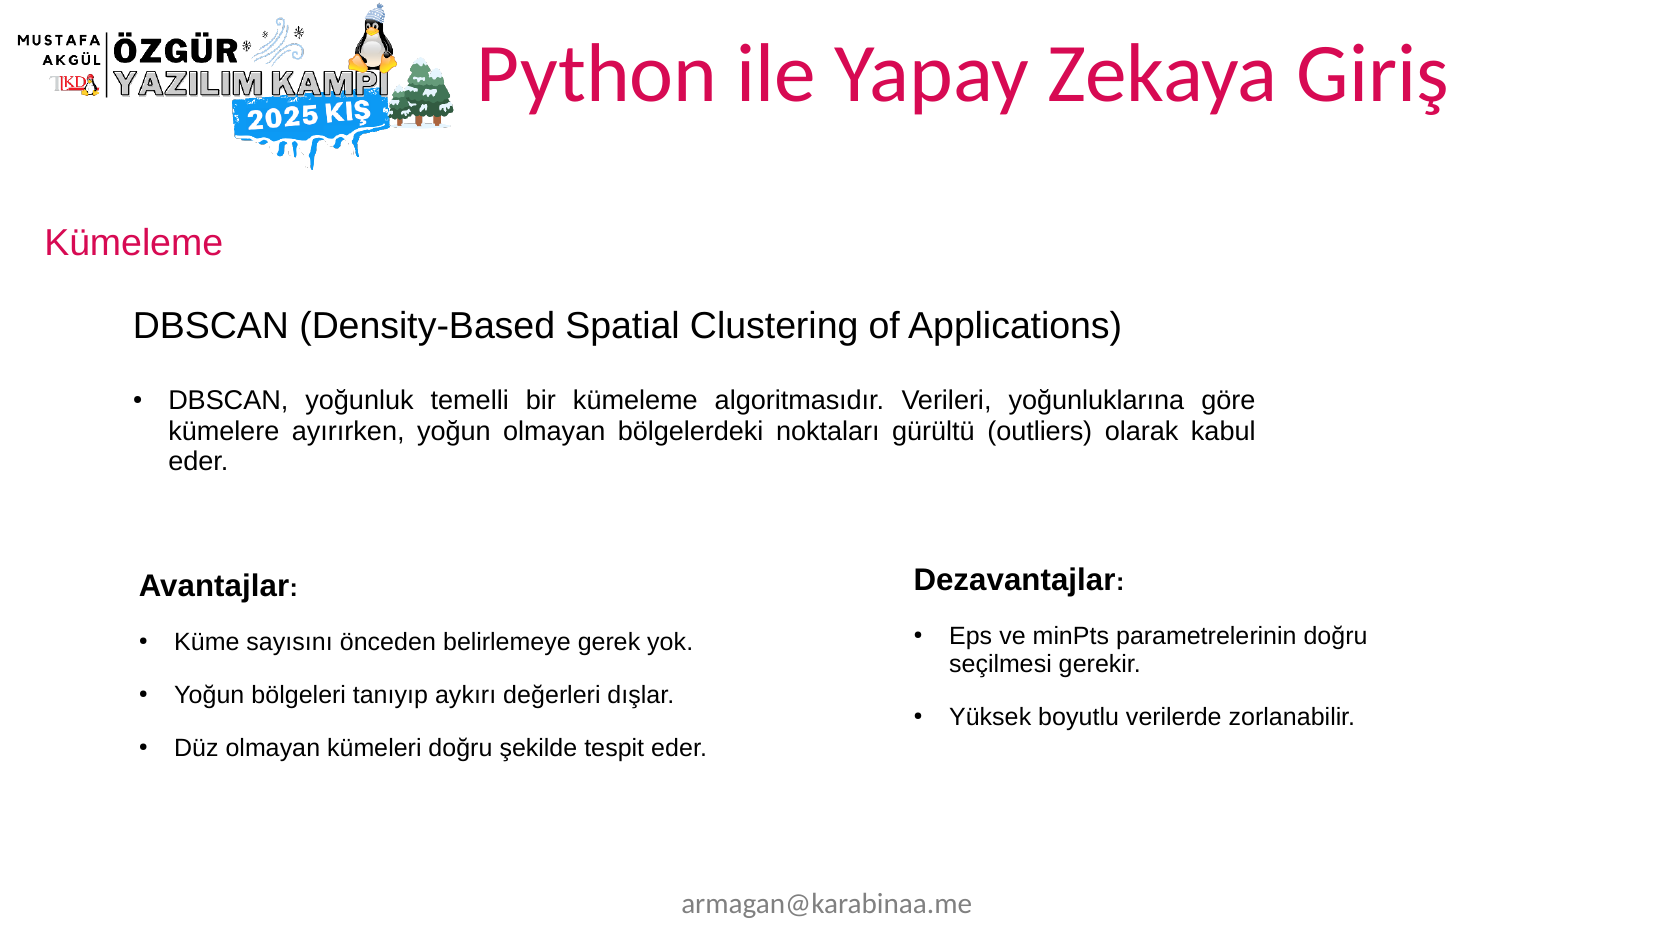

Python ile Yapay Zekaya Giriş
Kümeleme
DBSCAN (Density-Based Spatial Clustering of Applications)
DBSCAN, yoğunluk temelli bir kümeleme algoritmasıdır. Verileri, yoğunluklarına göre kümelere ayırırken, yoğun olmayan bölgelerdeki noktaları gürültü (outliers) olarak kabul eder.
Dezavantajlar:
Eps ve minPts parametrelerinin doğru seçilmesi gerekir.
Yüksek boyutlu verilerde zorlanabilir.
Avantajlar:
Küme sayısını önceden belirlemeye gerek yok.
Yoğun bölgeleri tanıyıp aykırı değerleri dışlar.
Düz olmayan kümeleri doğru şekilde tespit eder.
armagan@karabinaa.me